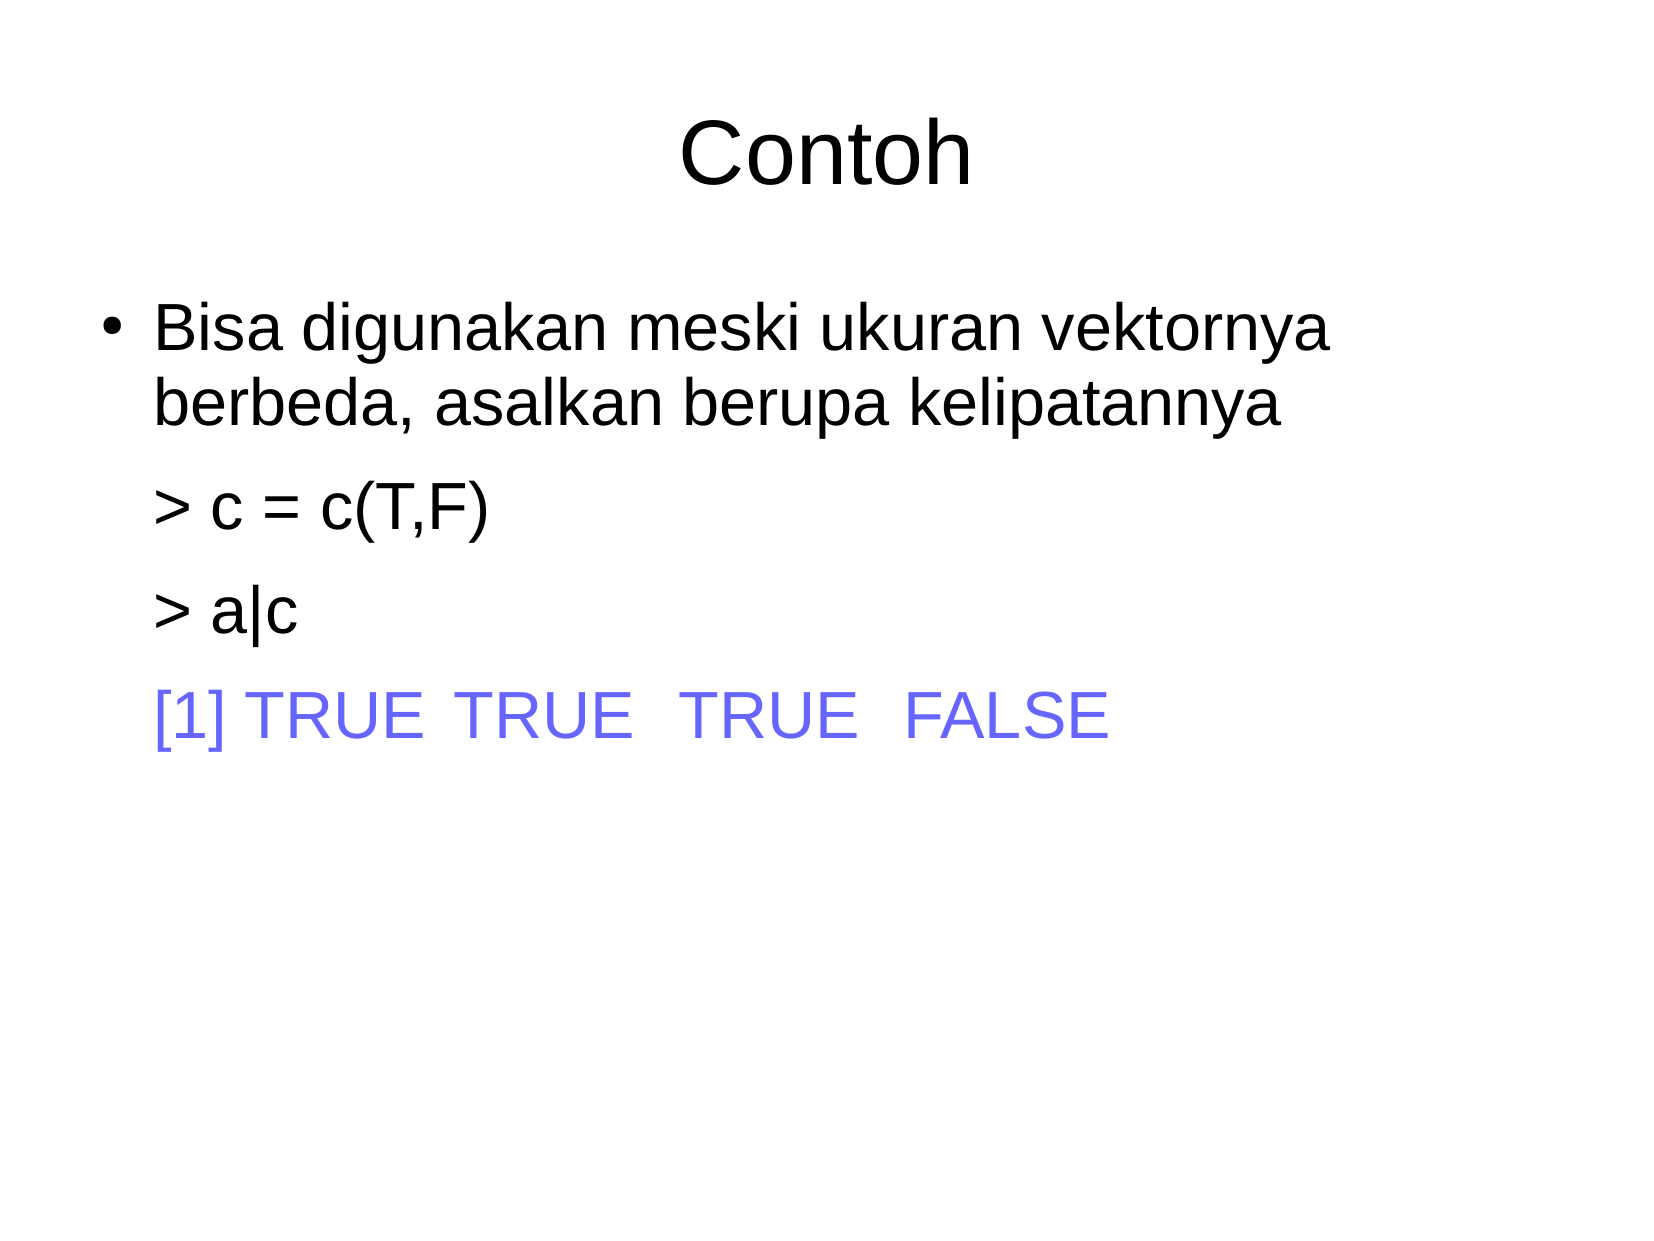

# Contoh
Bisa digunakan meski ukuran vektornya berbeda, asalkan berupa kelipatannya
> c = c(T,F)
> a|c
[1] TRUE	TRUE	TRUE	FALSE